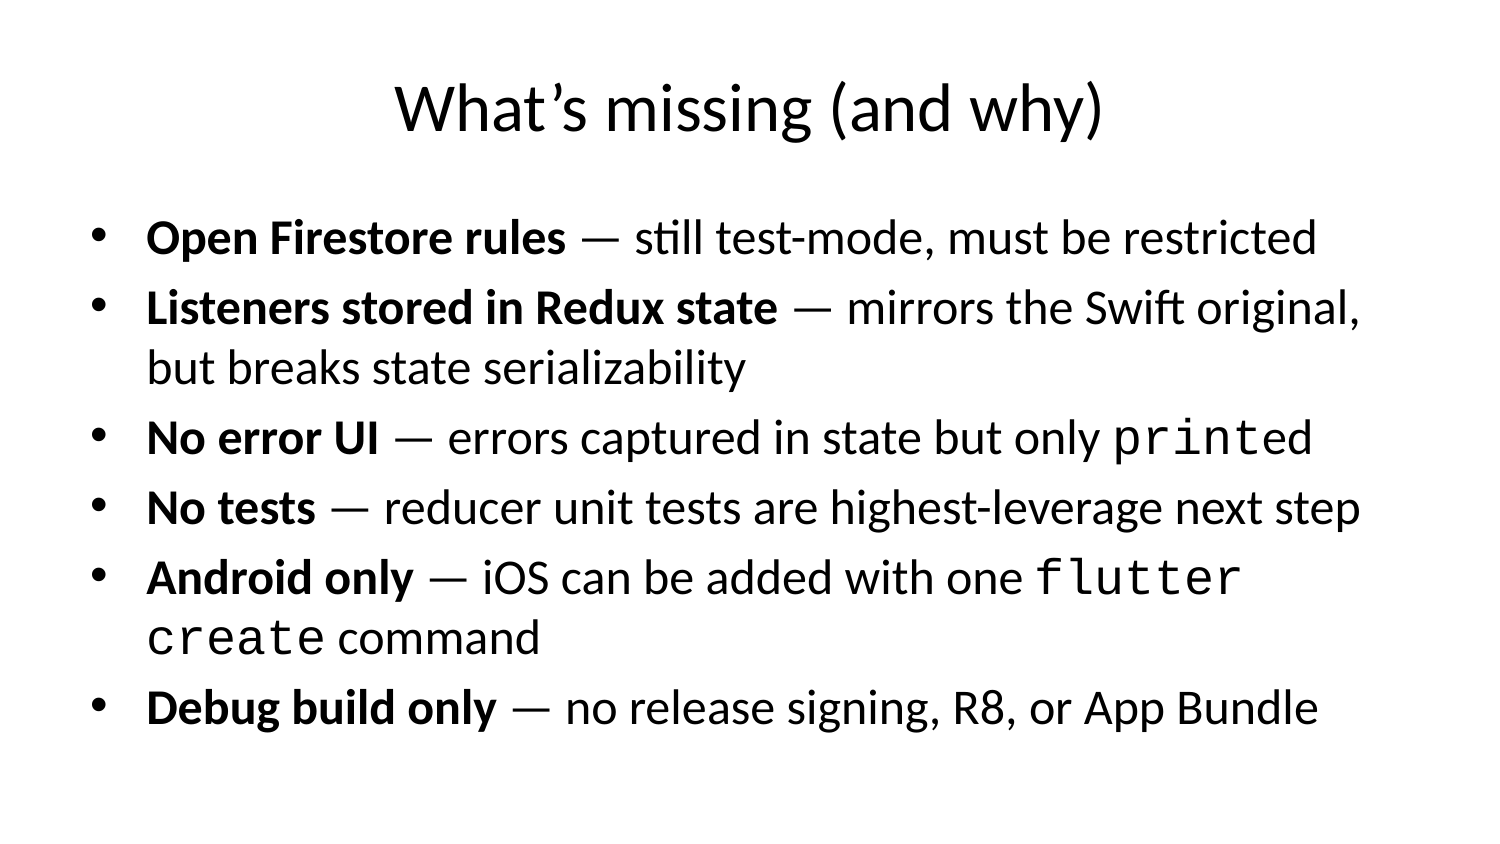

# What’s missing (and why)
Open Firestore rules — still test-mode, must be restricted
Listeners stored in Redux state — mirrors the Swift original, but breaks state serializability
No error UI — errors captured in state but only printed
No tests — reducer unit tests are highest-leverage next step
Android only — iOS can be added with one flutter create command
Debug build only — no release signing, R8, or App Bundle